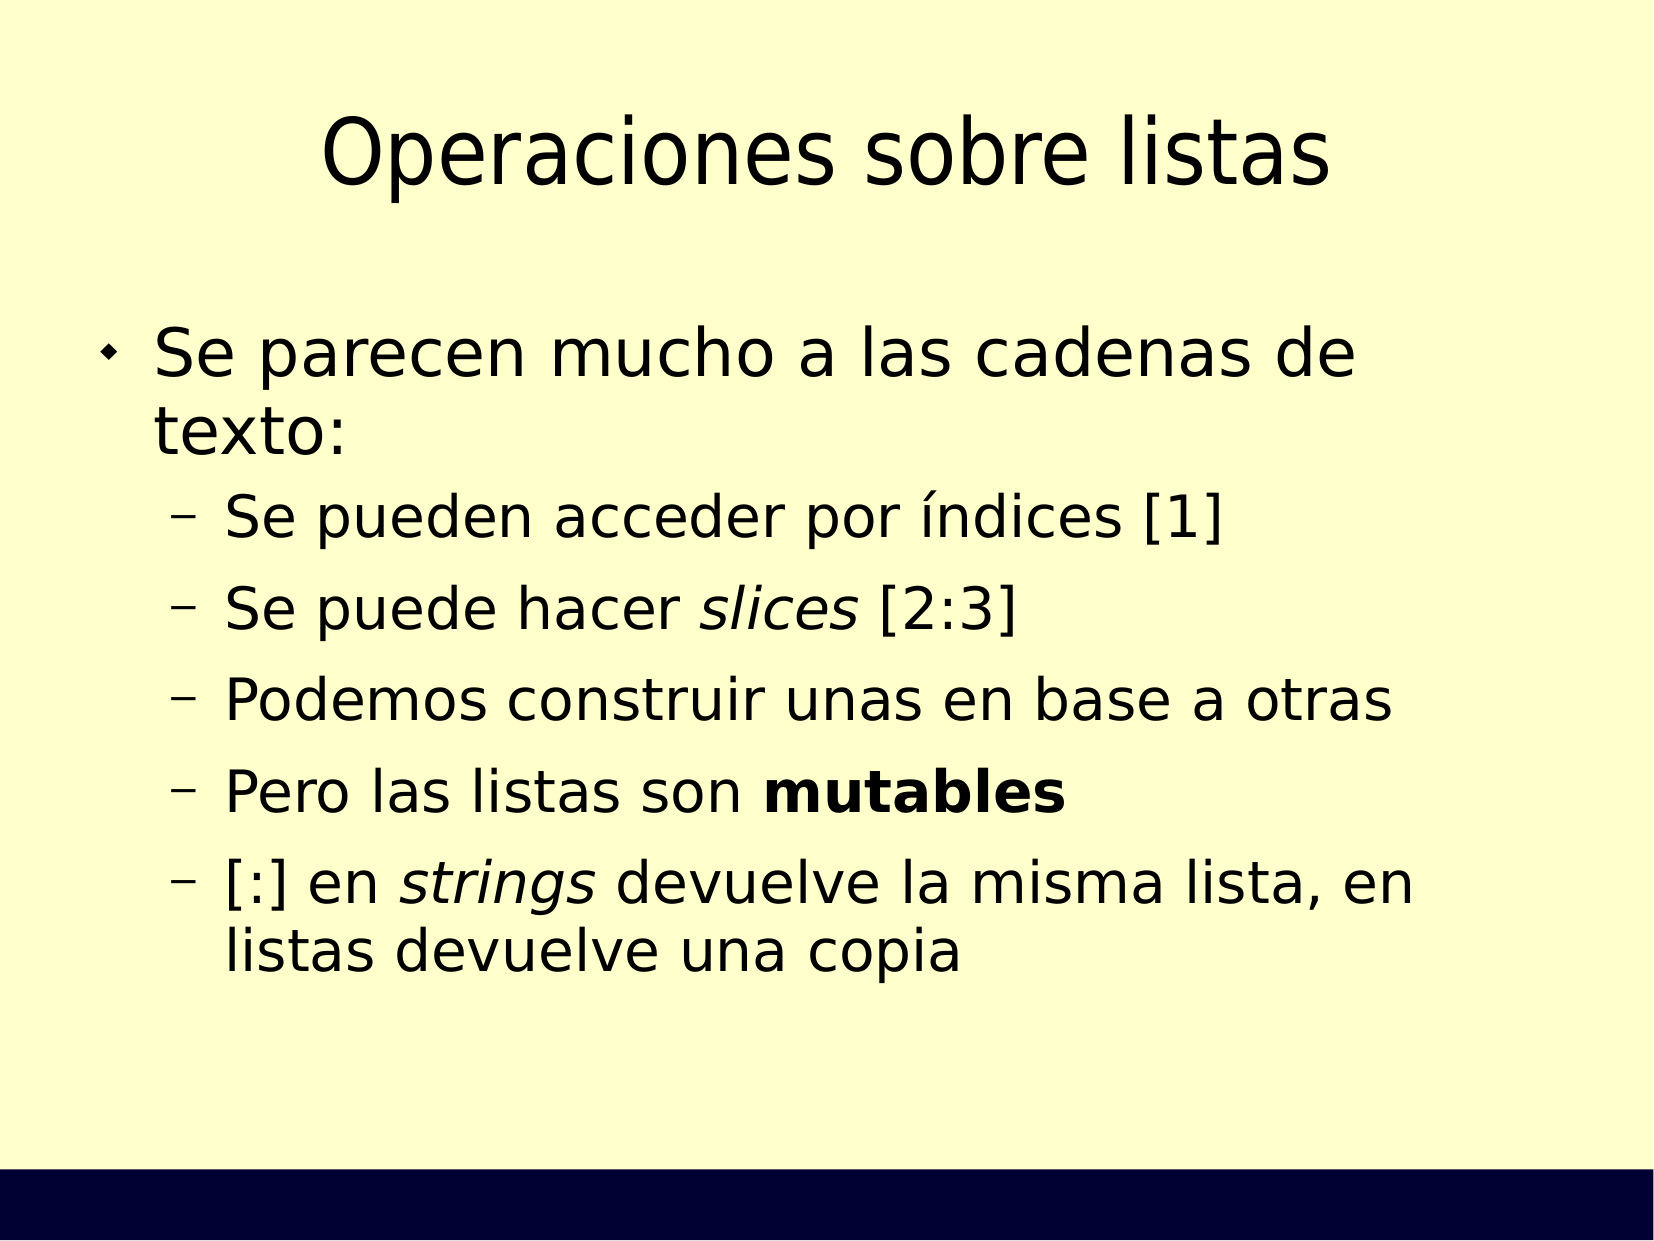

# Operaciones sobre listas
Se parecen mucho a las cadenas de texto:
Se pueden acceder por índices [1]
Se puede hacer slices [2:3]
Podemos construir unas en base a otras
Pero las listas son mutables
[:] en strings devuelve la misma lista, en listas devuelve una copia